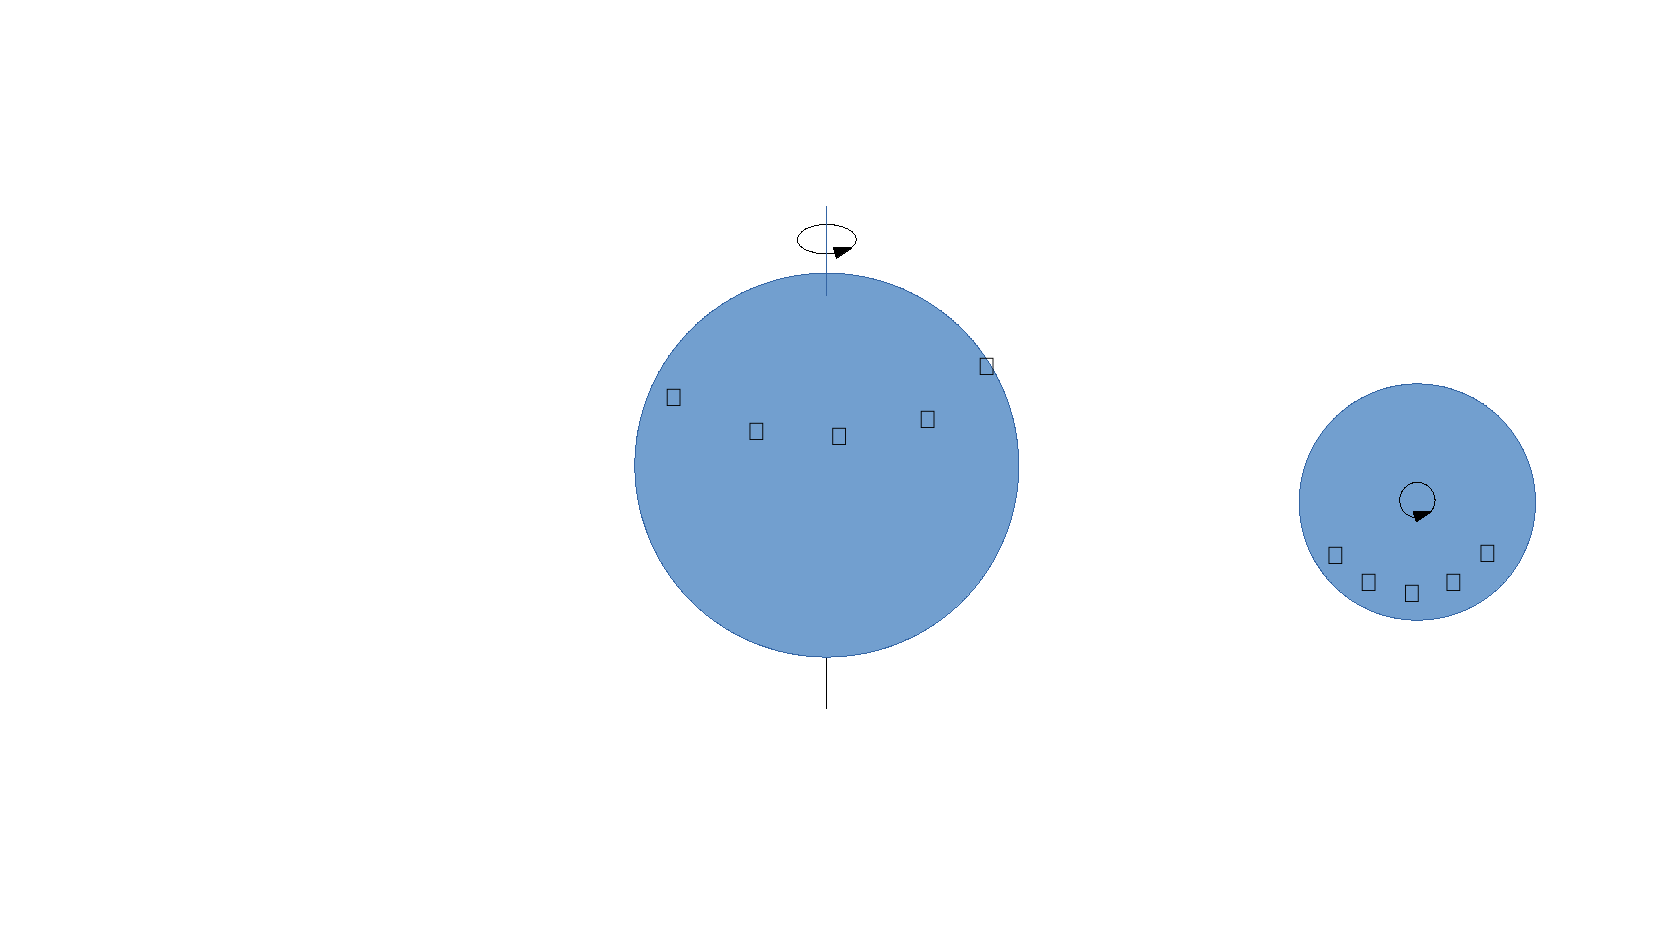

😬
😬
😬
😬
😬
😬
😬
😬
😬
😬